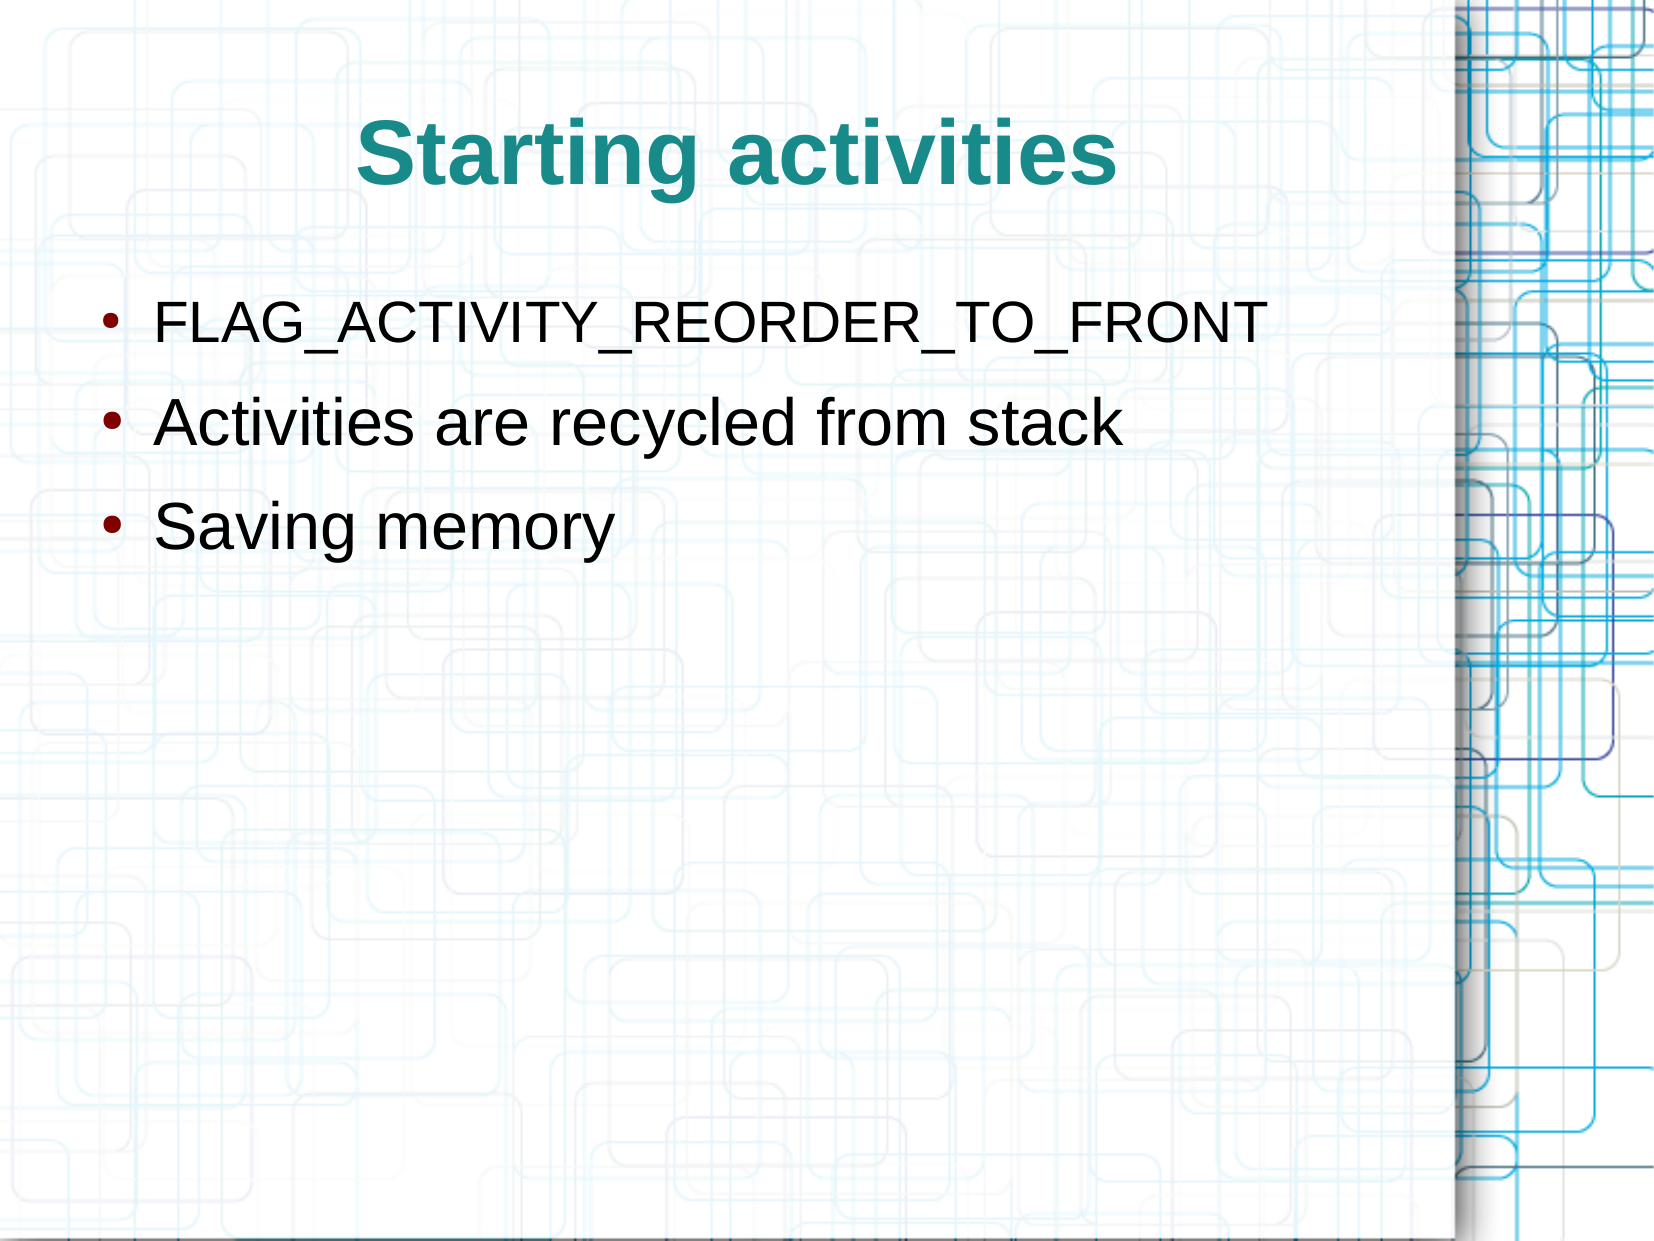

# Starting activities
FLAG_ACTIVITY_REORDER_TO_FRONT
Activities are recycled from stack
Saving memory